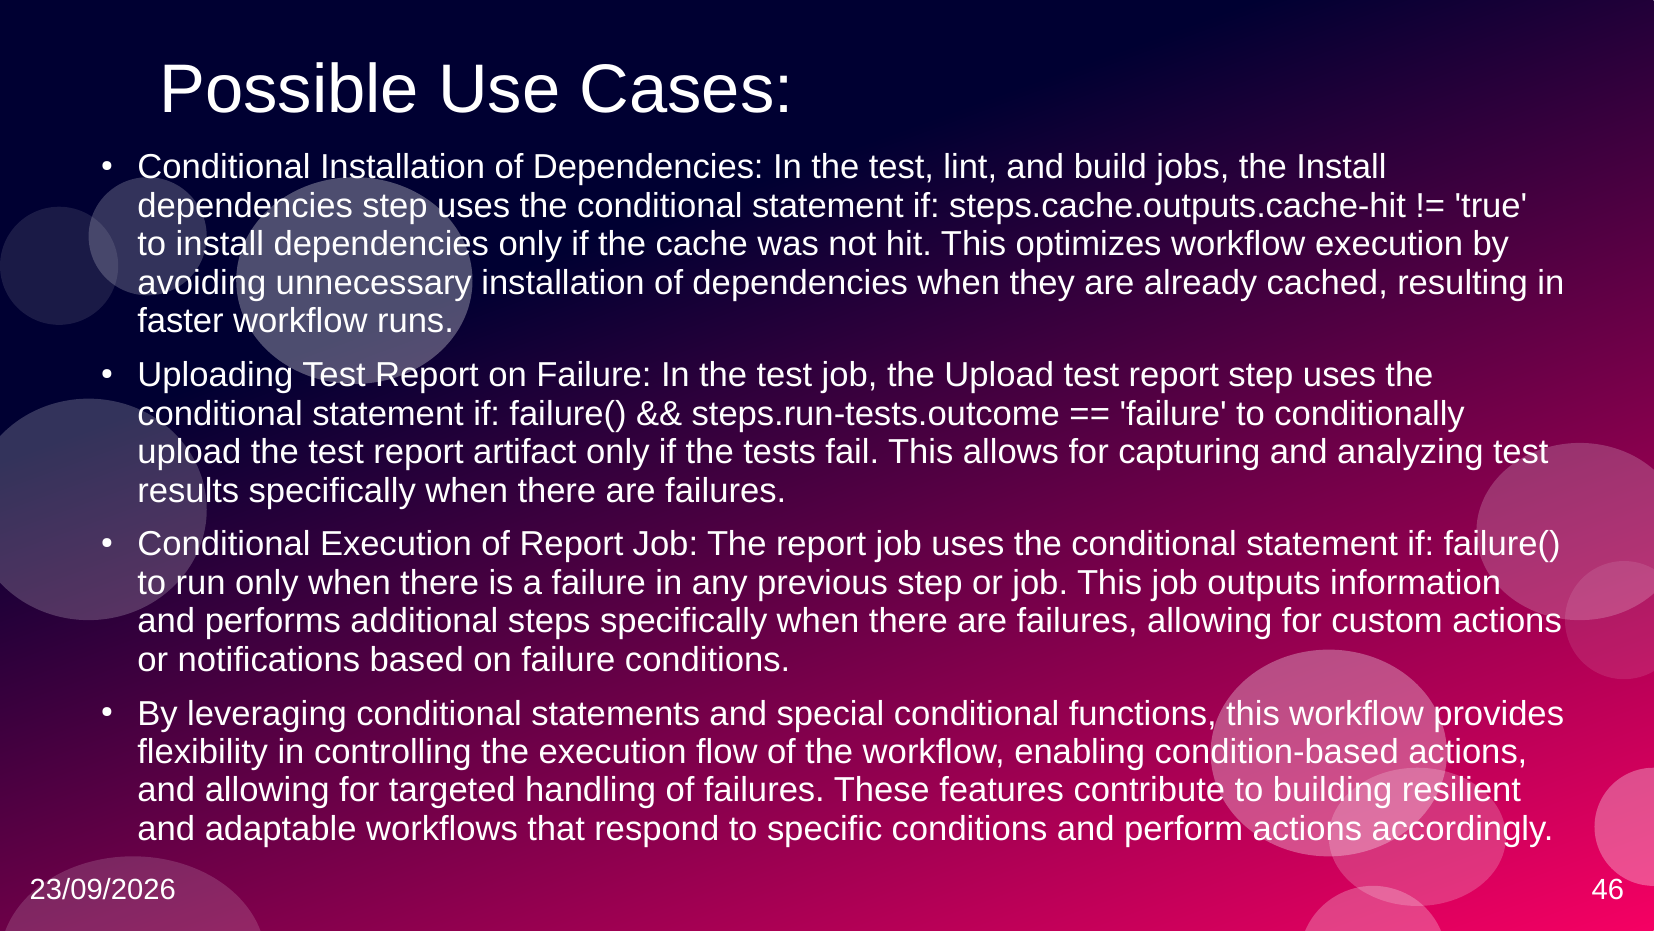

# Possible Use Cases:
Conditional Installation of Dependencies: In the test, lint, and build jobs, the Install dependencies step uses the conditional statement if: steps.cache.outputs.cache-hit != 'true' to install dependencies only if the cache was not hit. This optimizes workflow execution by avoiding unnecessary installation of dependencies when they are already cached, resulting in faster workflow runs.
Uploading Test Report on Failure: In the test job, the Upload test report step uses the conditional statement if: failure() && steps.run-tests.outcome == 'failure' to conditionally upload the test report artifact only if the tests fail. This allows for capturing and analyzing test results specifically when there are failures.
Conditional Execution of Report Job: The report job uses the conditional statement if: failure() to run only when there is a failure in any previous step or job. This job outputs information and performs additional steps specifically when there are failures, allowing for custom actions or notifications based on failure conditions.
By leveraging conditional statements and special conditional functions, this workflow provides flexibility in controlling the execution flow of the workflow, enabling condition-based actions, and allowing for targeted handling of failures. These features contribute to building resilient and adaptable workflows that respond to specific conditions and perform actions accordingly.
46